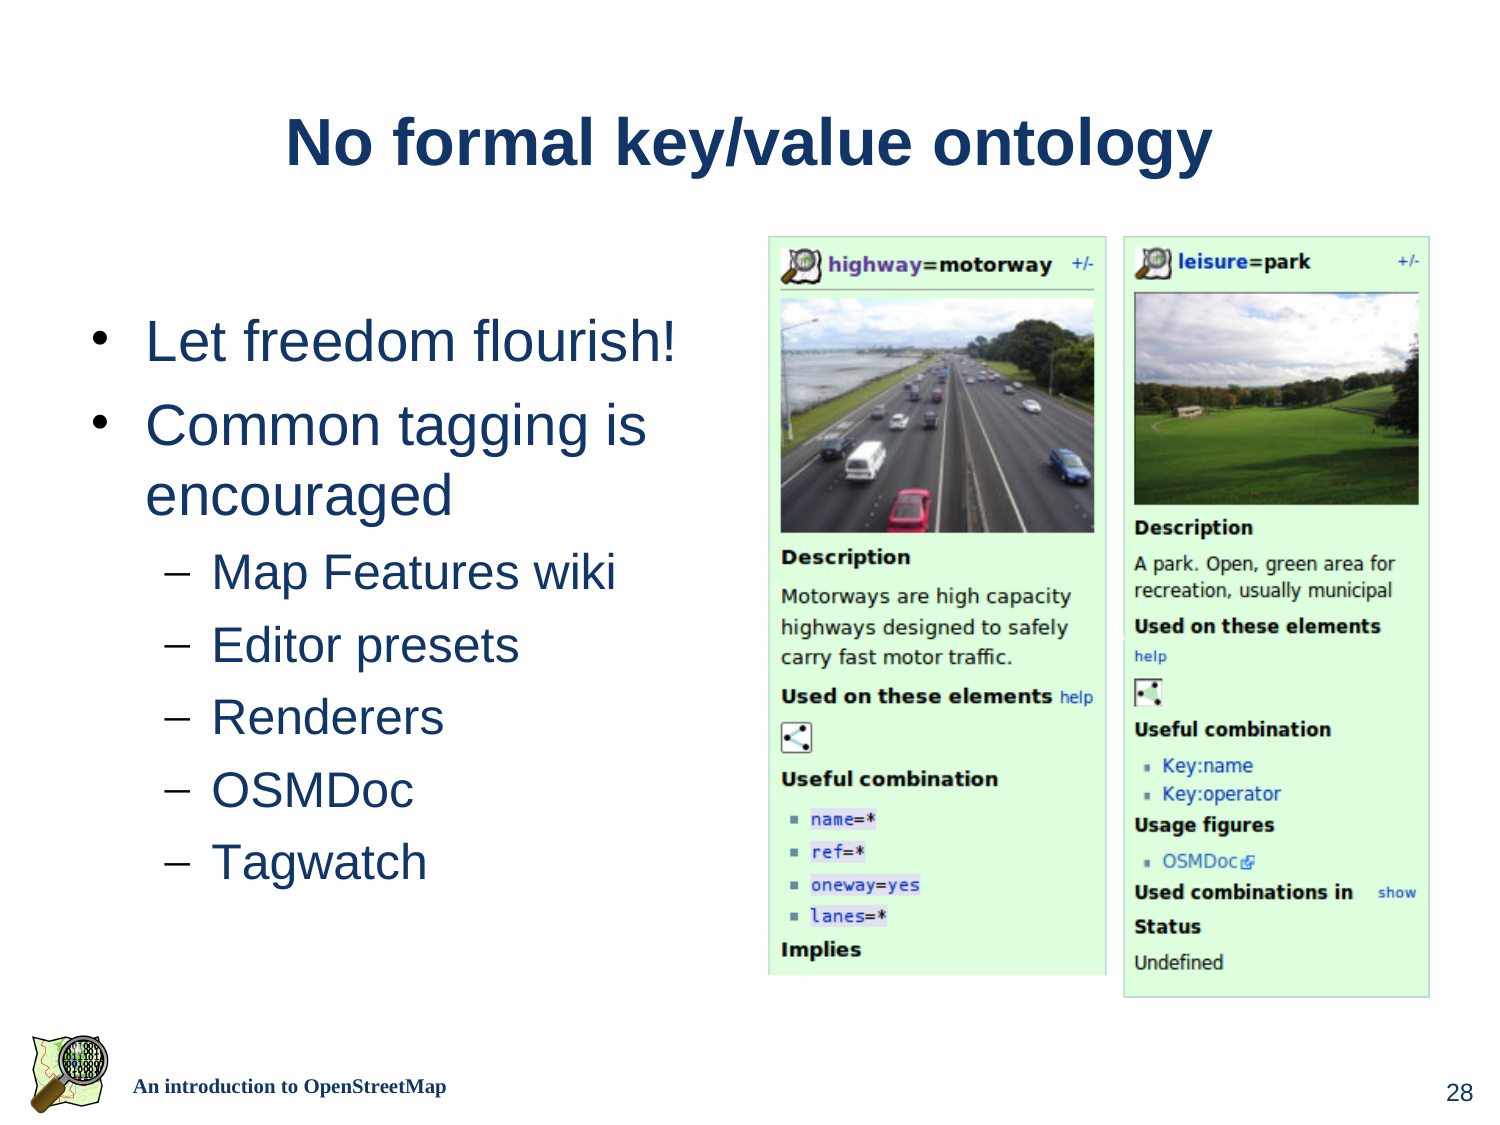

# No formal key/value ontology
Let freedom flourish!
Common tagging is encouraged
Map Features wiki
Editor presets
Renderers
OSMDoc
Tagwatch